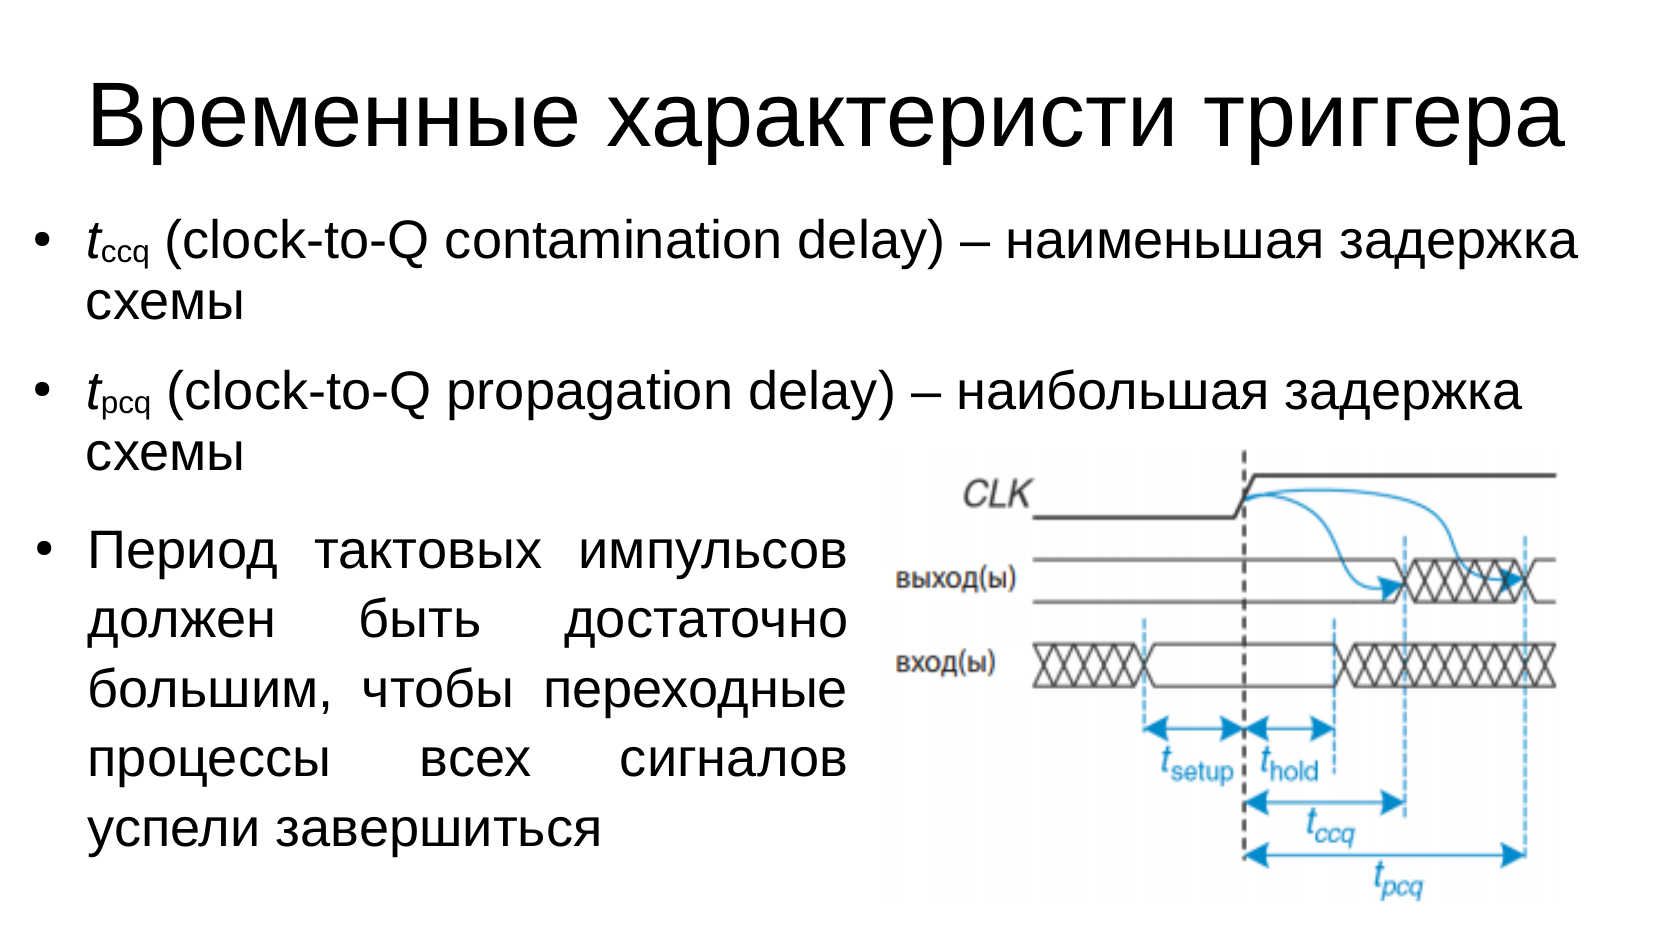

Временные характеристи триггера
# tccq (clock-to-Q contamination delay) – наименьшая задержка схемы
tpcq (clock-to-Q propagation delay) – наибольшая задержка схемы
Период тактовых импульсов должен быть достаточно большим, чтобы переходные процессы всех сигналов успели завершиться